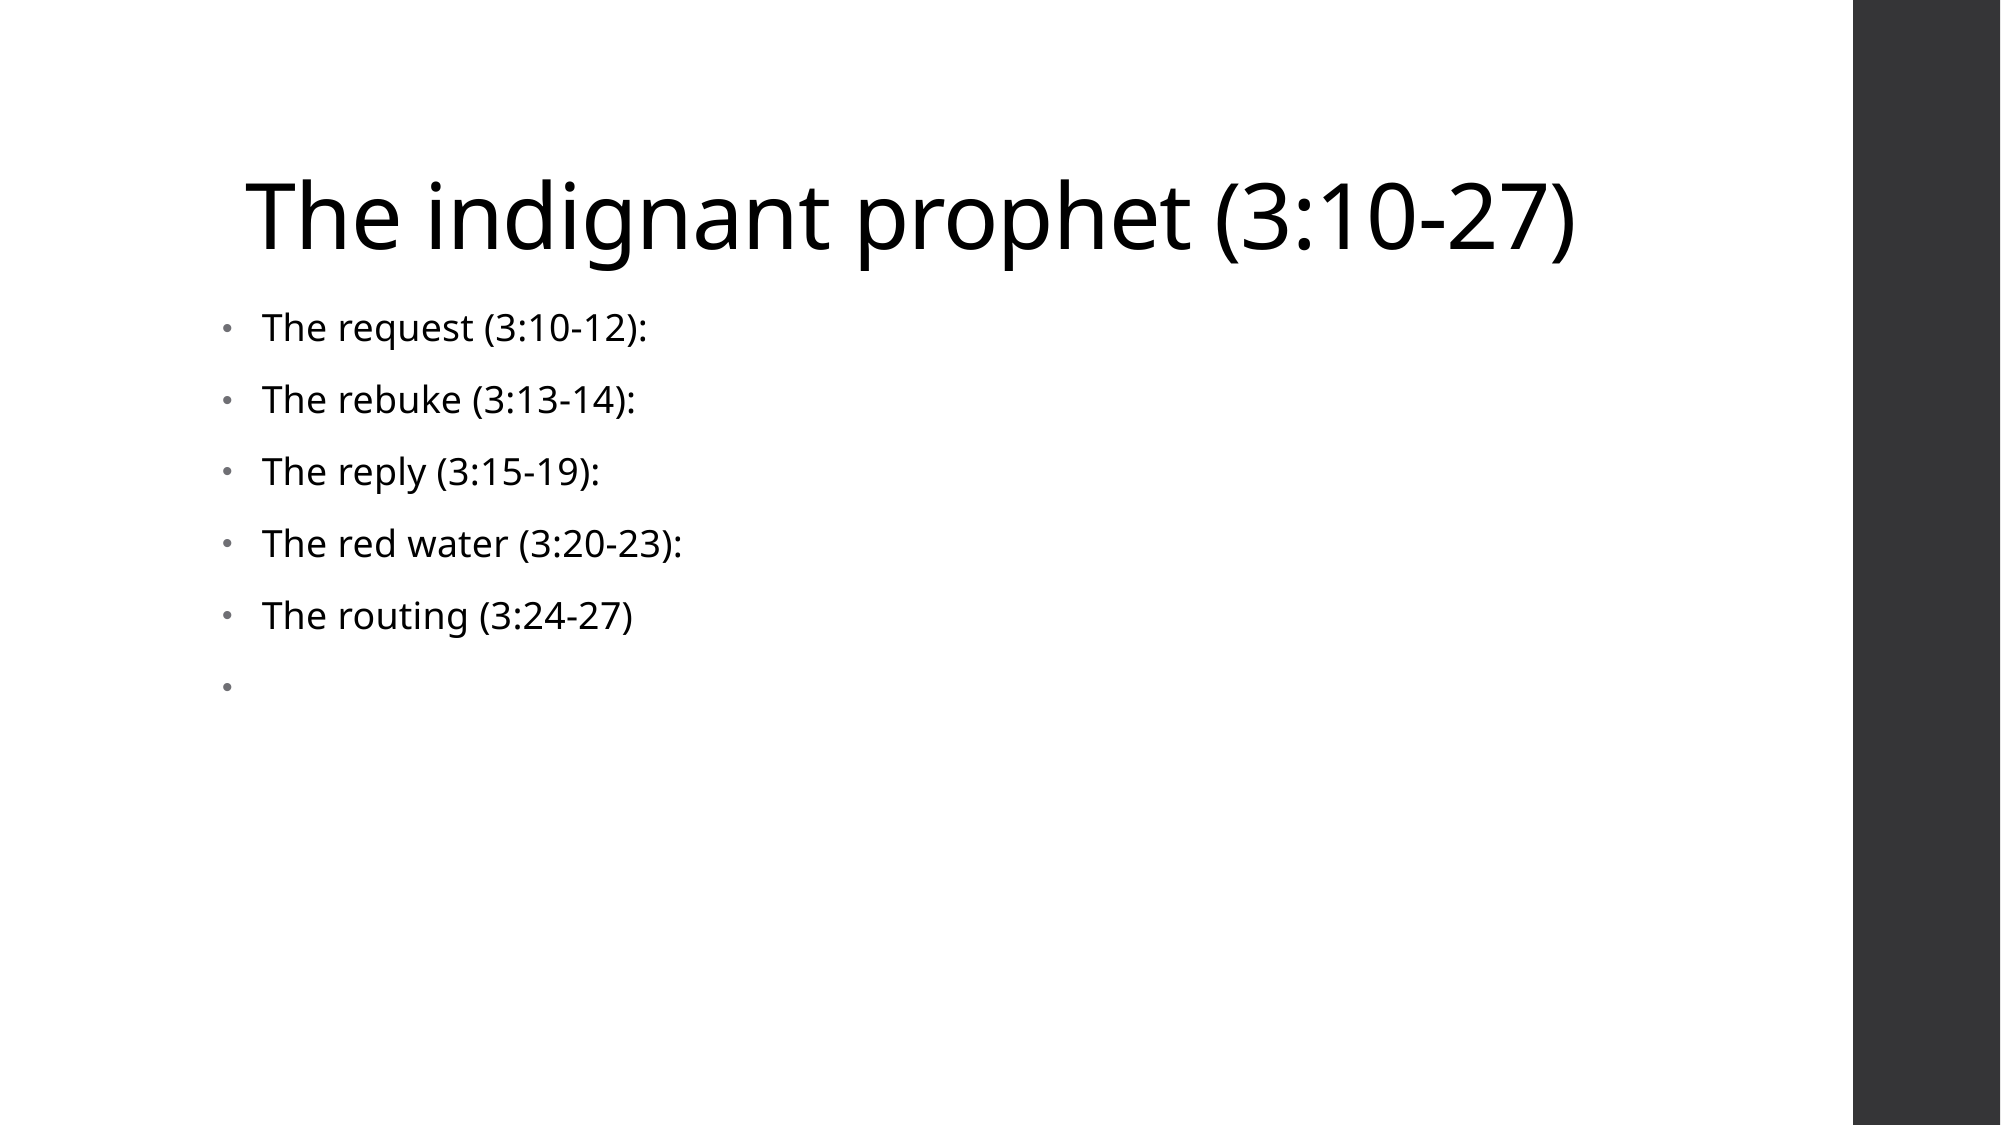

# The indignant prophet (3:10-27)
 The request (3:10-12):
 The rebuke (3:13-14):
 The reply (3:15-19):
 The red water (3:20-23):
 The routing (3:24-27)